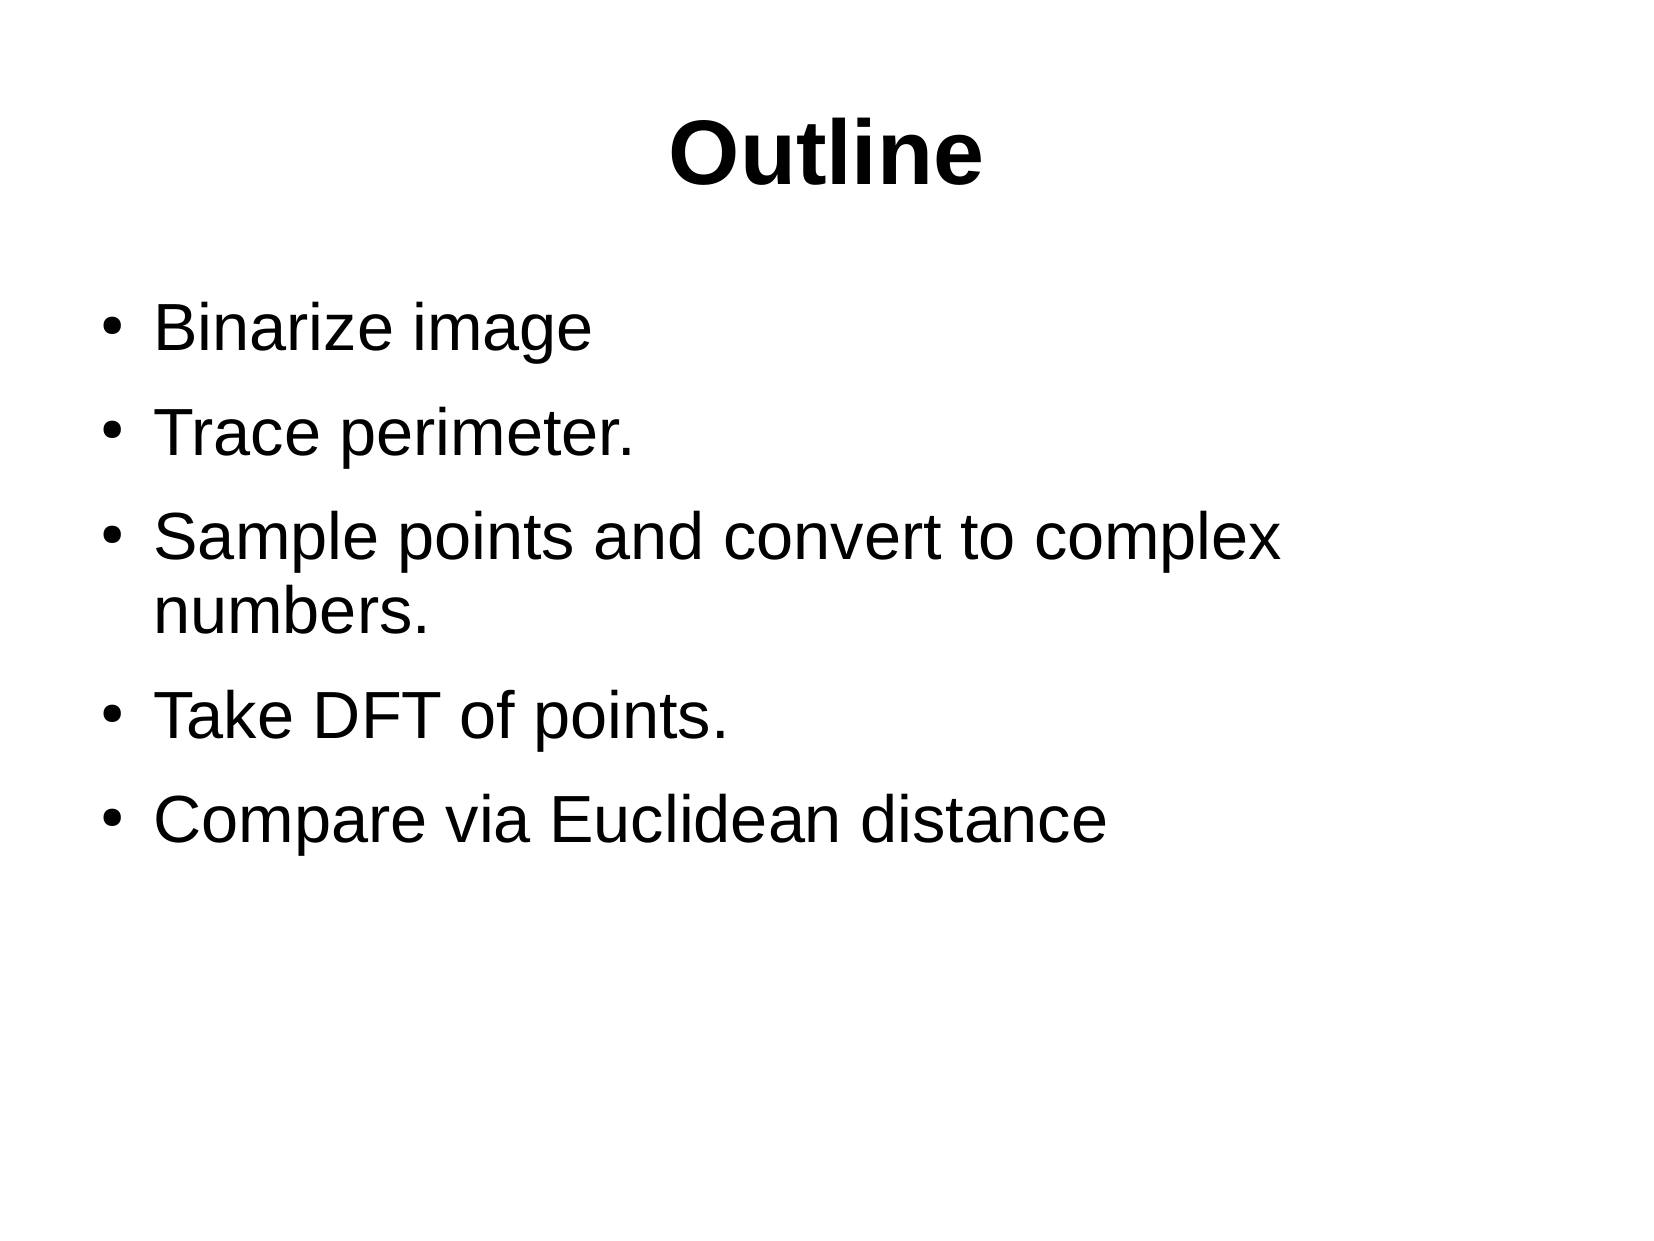

# Outline
Binarize image
Trace perimeter.
Sample points and convert to complex numbers.
Take DFT of points.
Compare via Euclidean distance